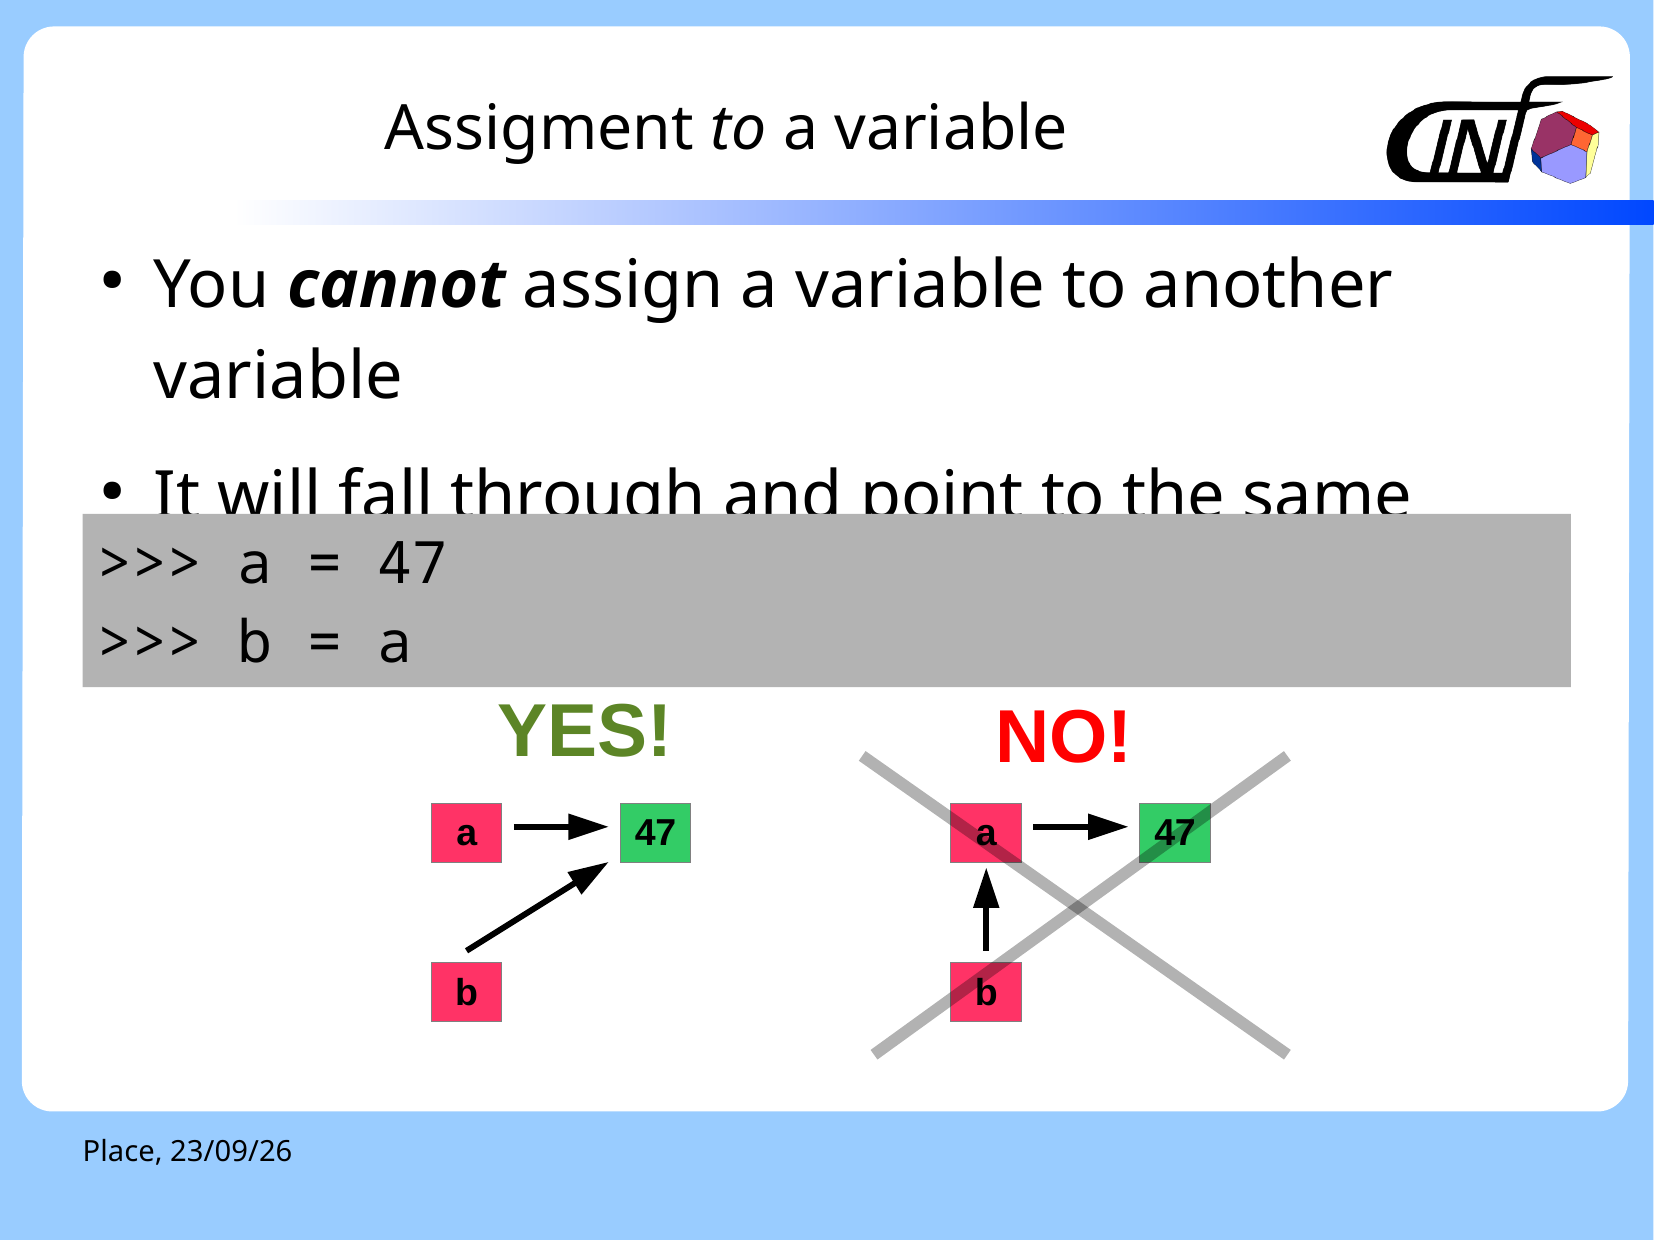

# Assigment to a variable
You cannot assign a variable to another variable
It will fall through and point to the same object
>>> a = 47
>>> b = a
YES!
NO!
a
47
a
47
b
b